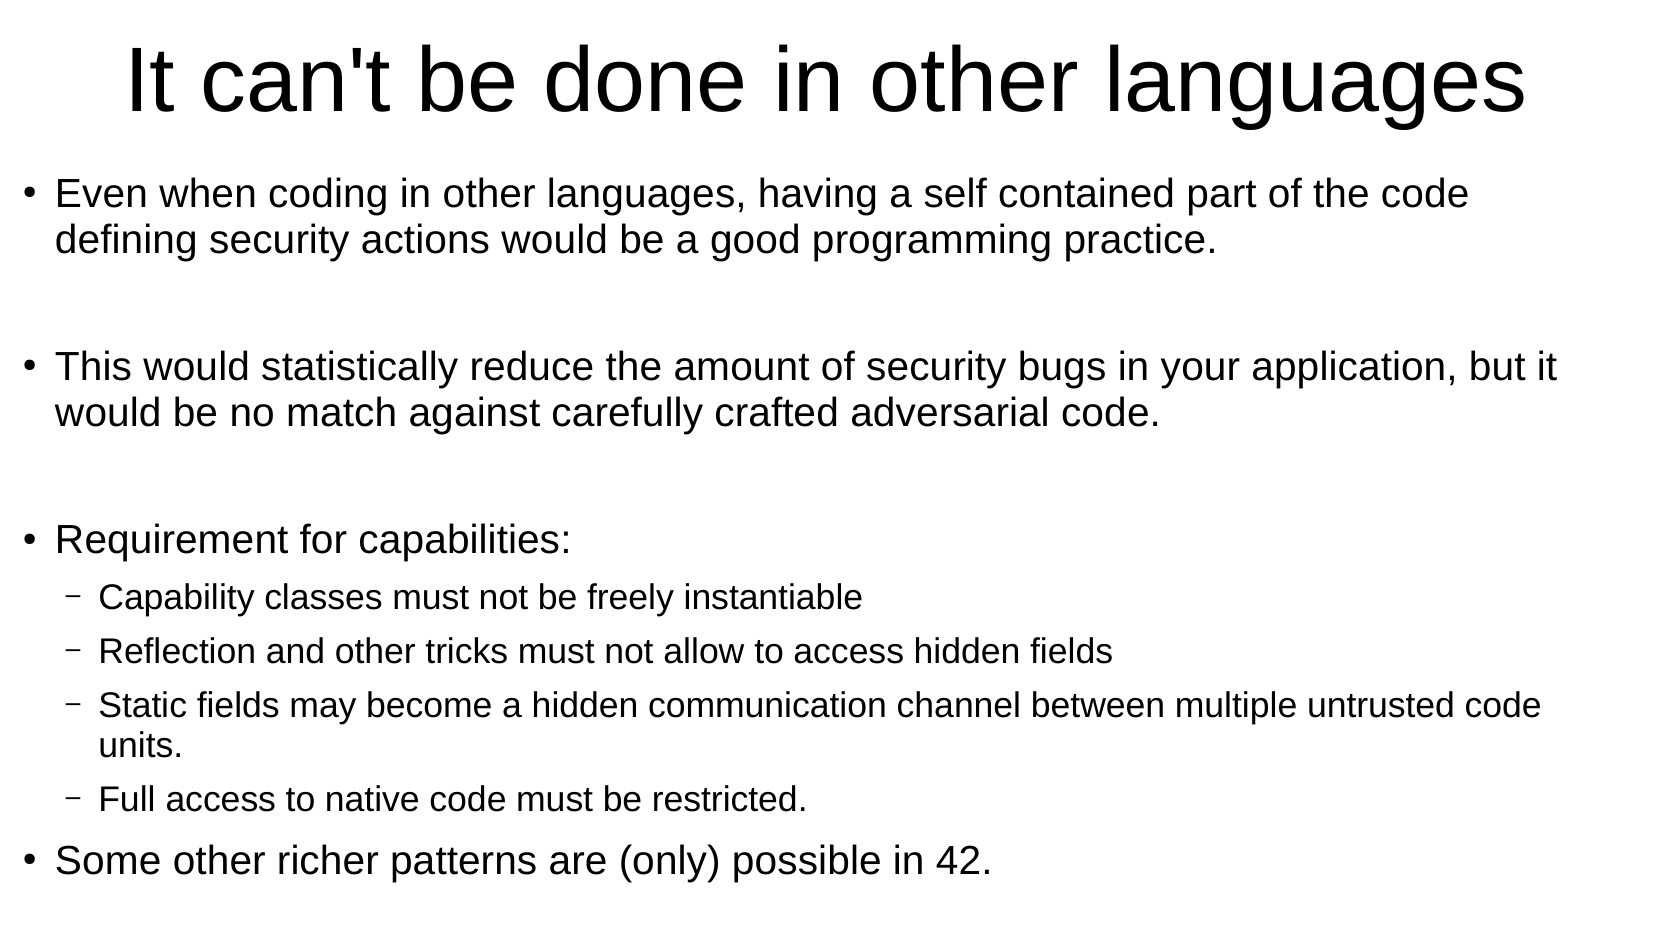

# It can't be done in other languages
Even when coding in other languages, having a self contained part of the code defining security actions would be a good programming practice.
This would statistically reduce the amount of security bugs in your application, but it would be no match against carefully crafted adversarial code.
Requirement for capabilities:
Capability classes must not be freely instantiable
Reflection and other tricks must not allow to access hidden fields
Static fields may become a hidden communication channel between multiple untrusted code units.
Full access to native code must be restricted.
Some other richer patterns are (only) possible in 42.